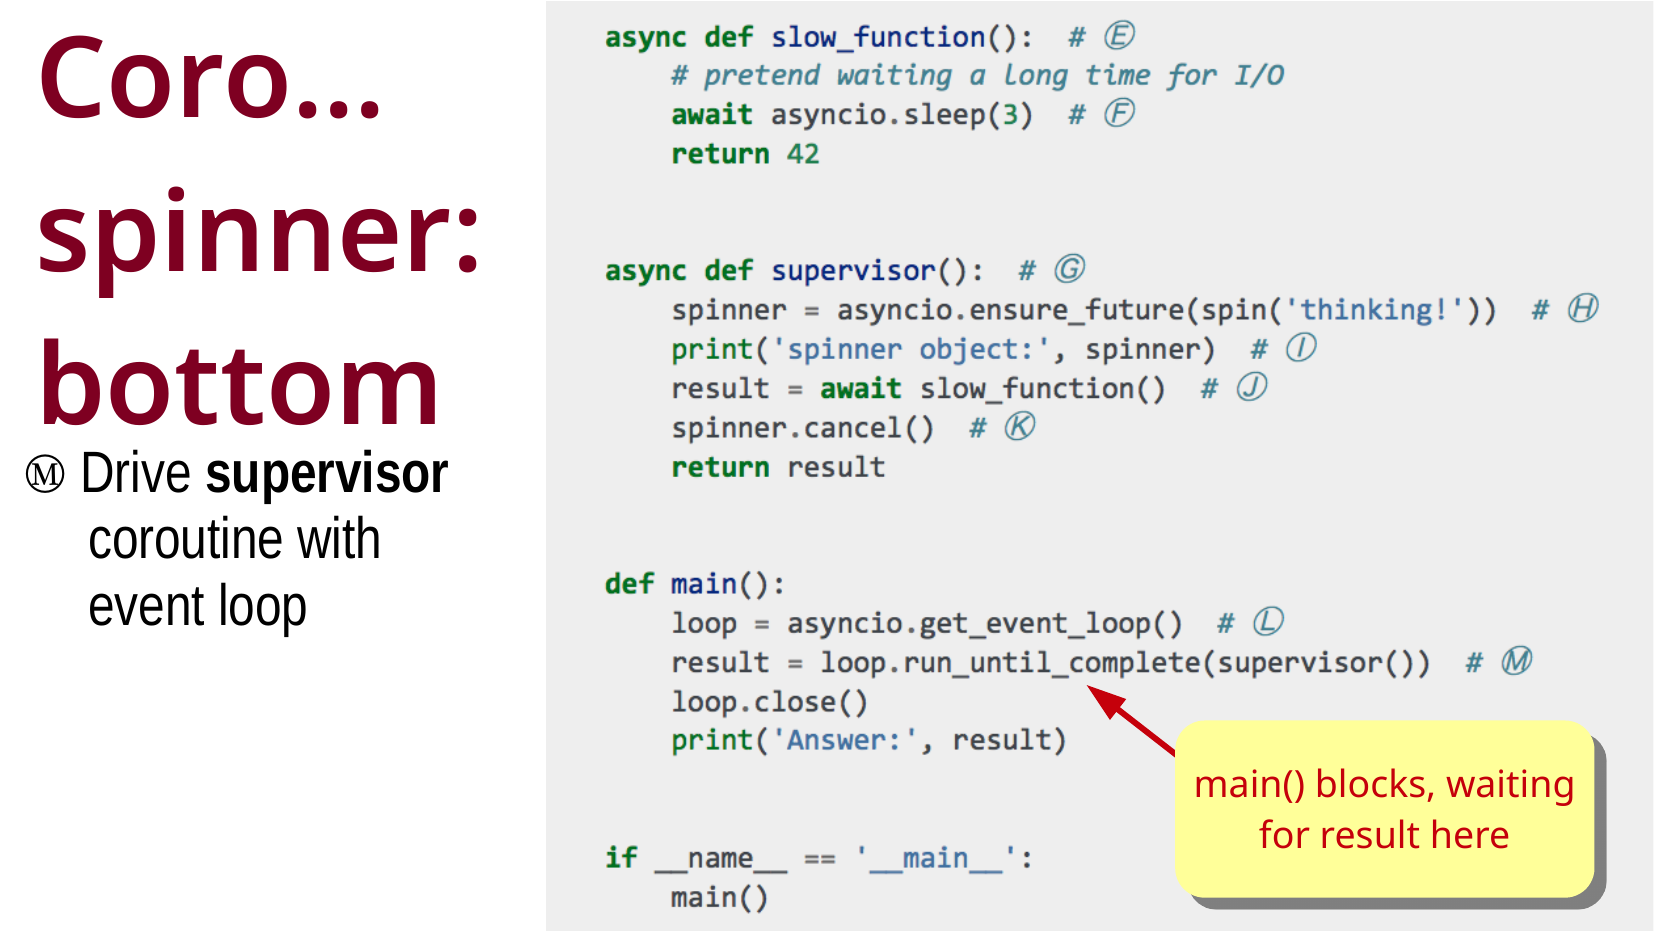

# Coro... spinner: bottom
Ⓜ Drive supervisor coroutine with
event loop
main() blocks, waiting
for result here